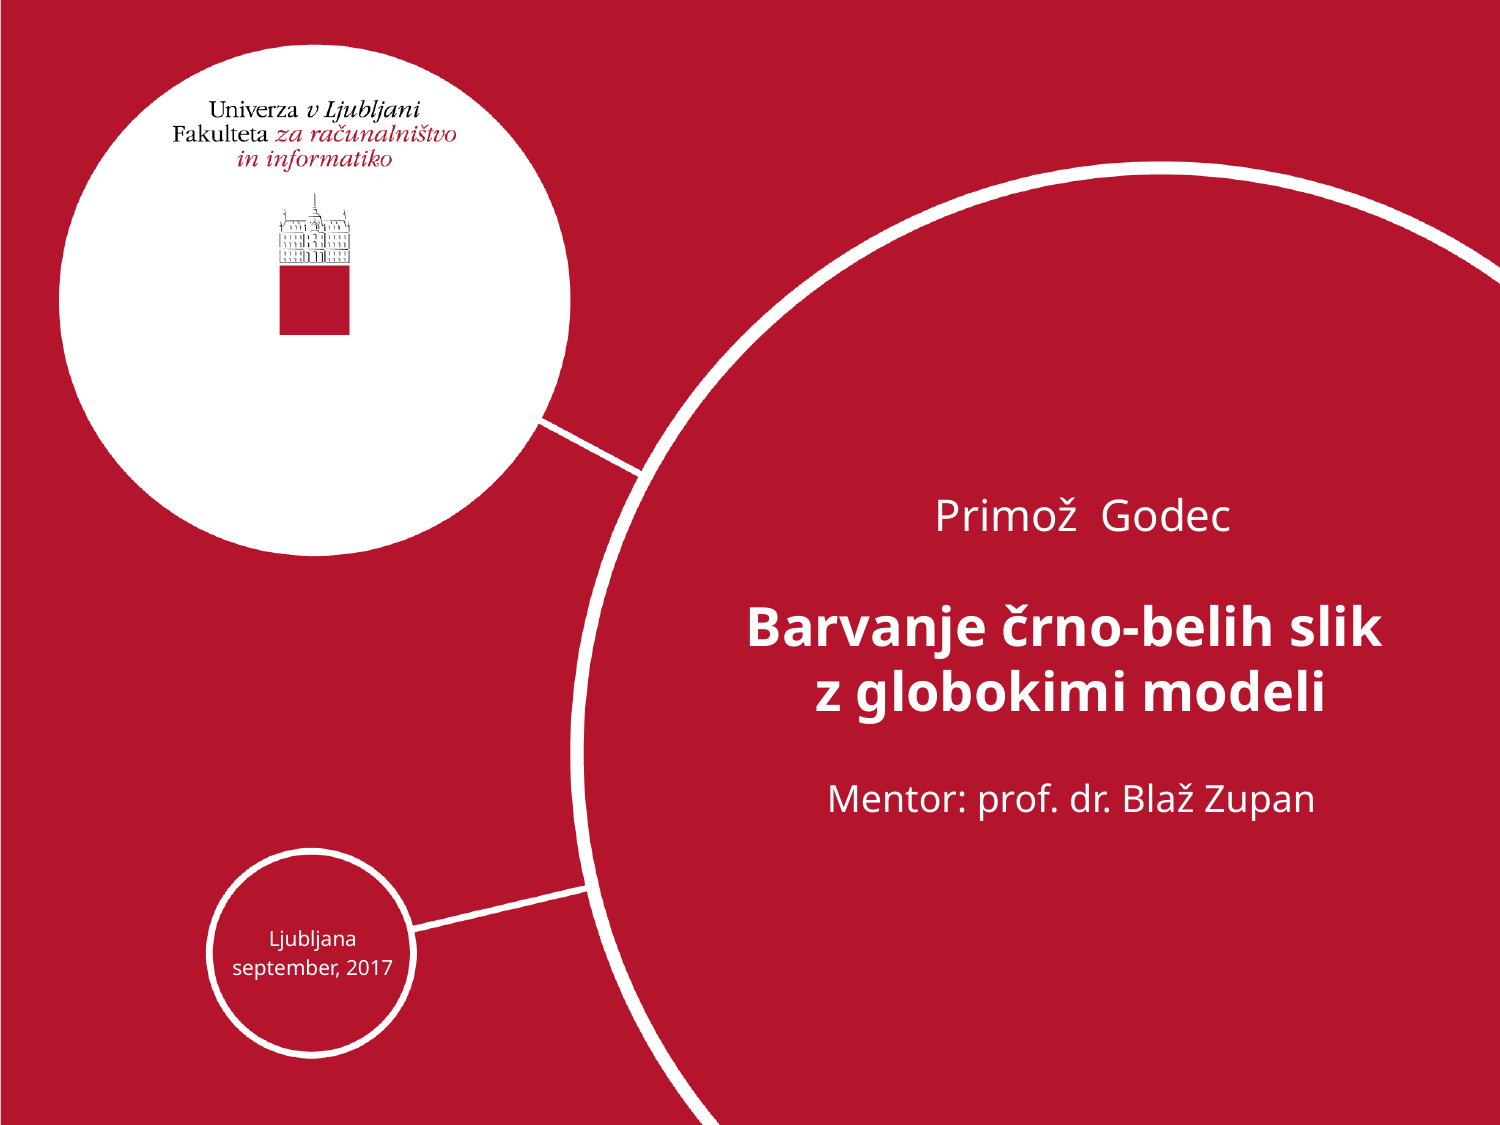

Primož Godec
Barvanje črno-belih slik
z globokimi modeli
Mentor: prof. dr. Blaž Zupan
Ljubljana
september, 2017